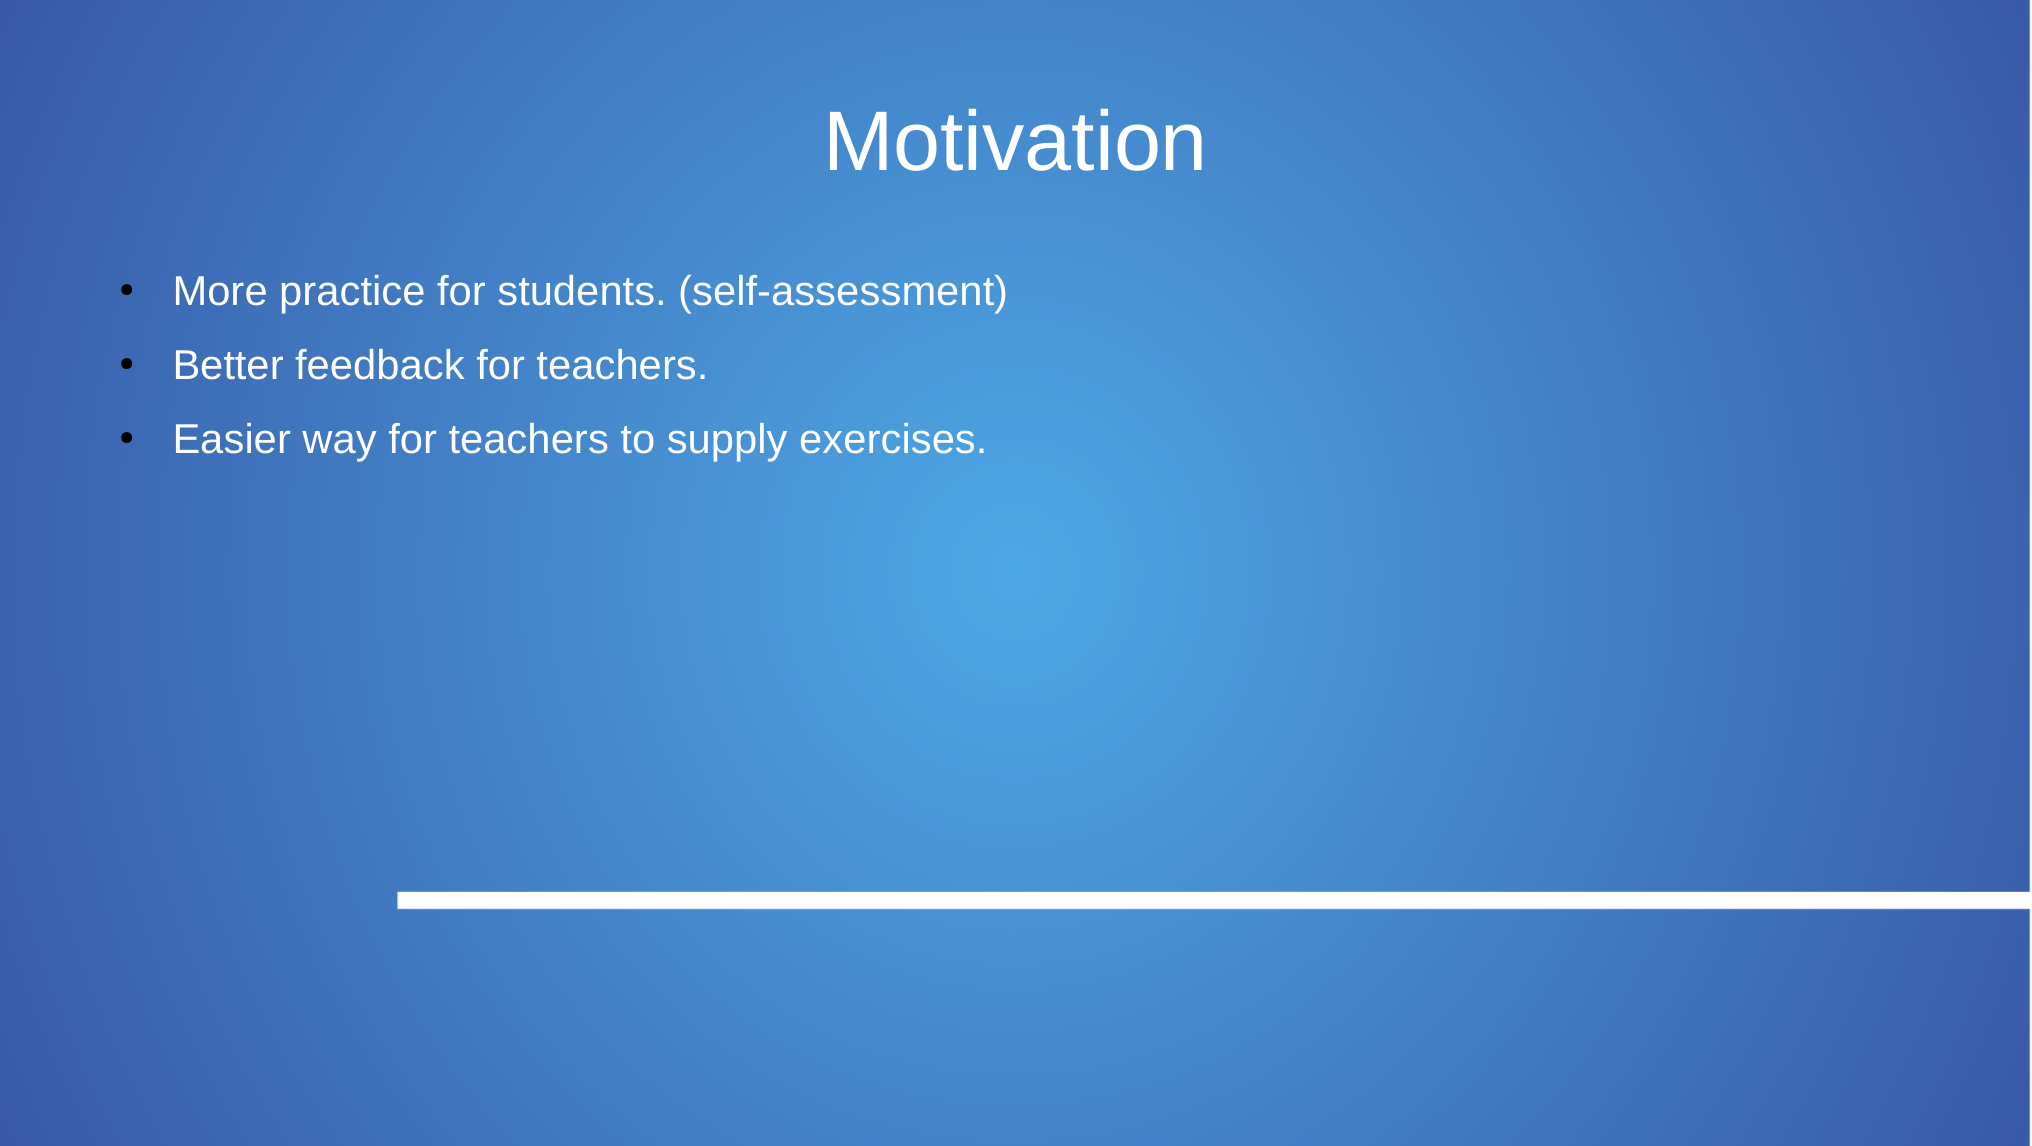

# Motivation
More practice for students. (self-assessment)
Better feedback for teachers.
Easier way for teachers to supply exercises.